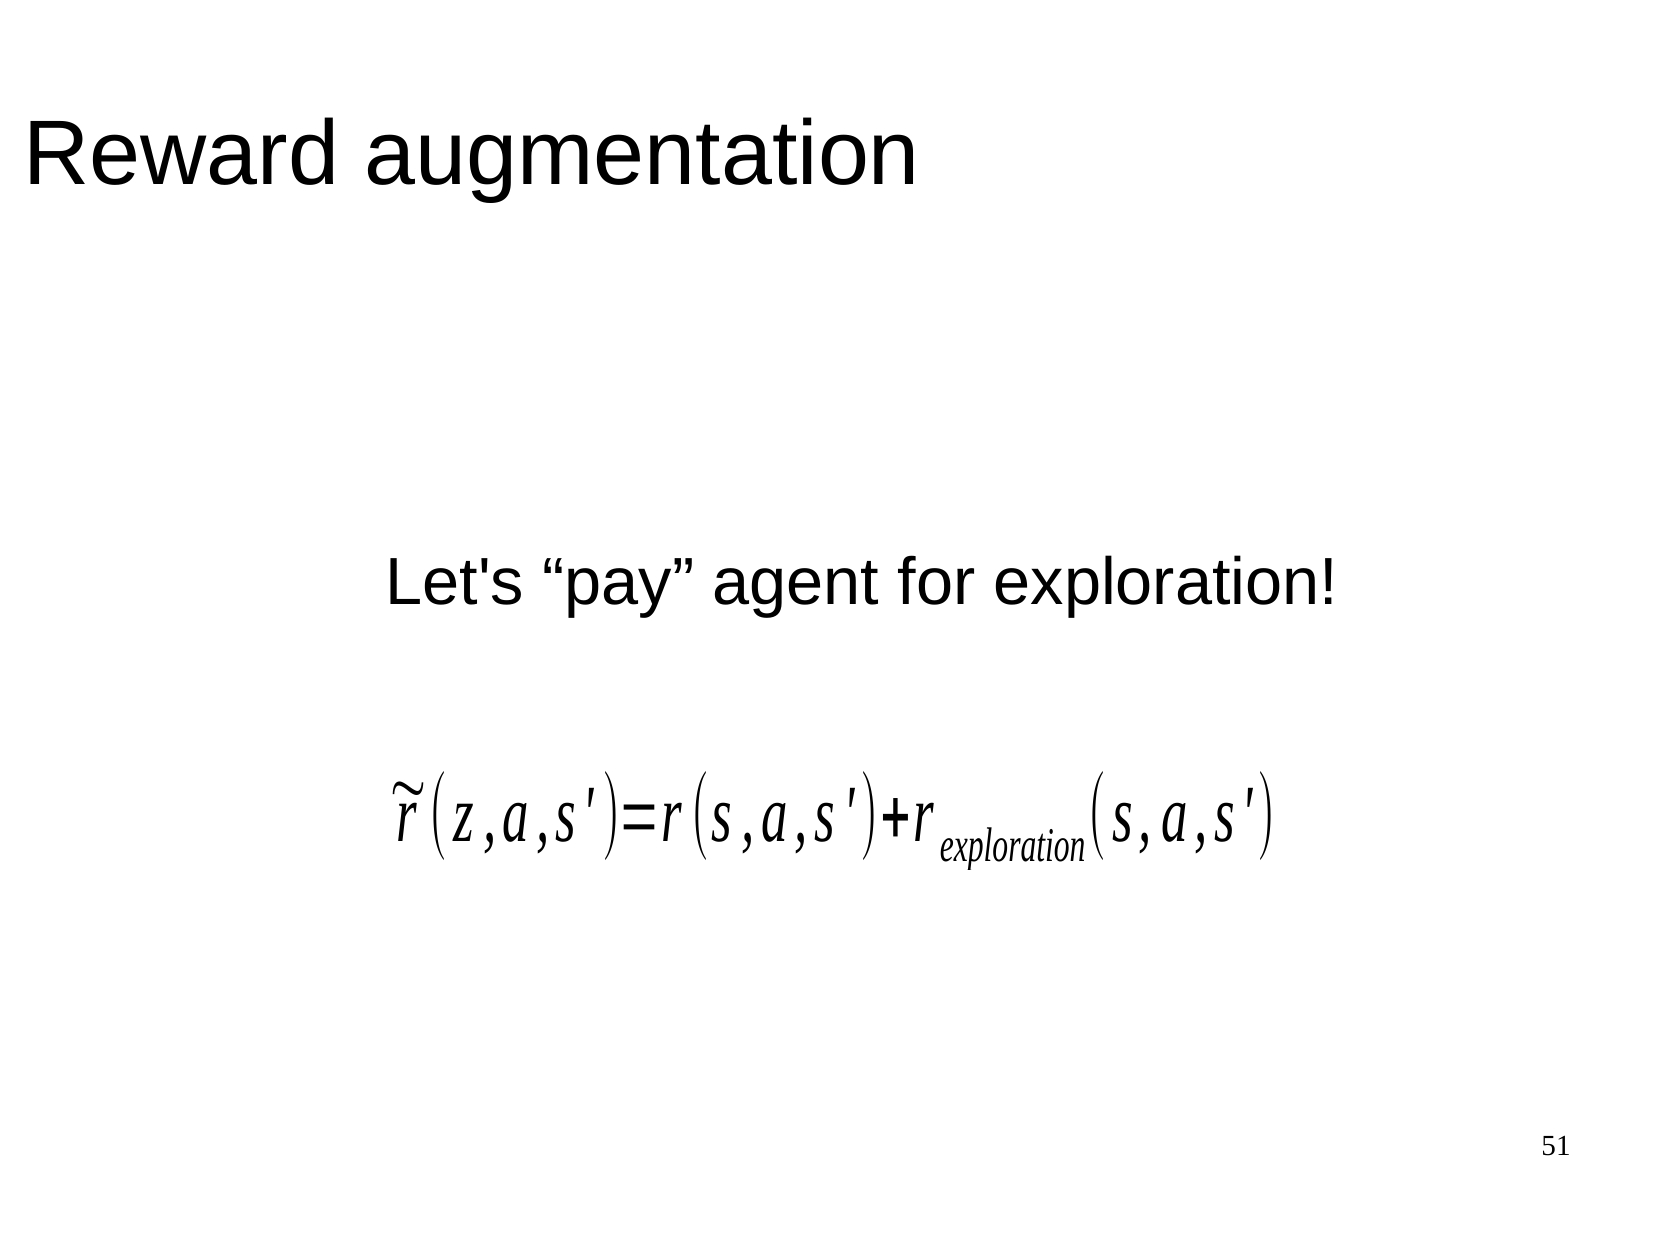

# Reward augmentation
Let's “pay” agent for exploration!
51